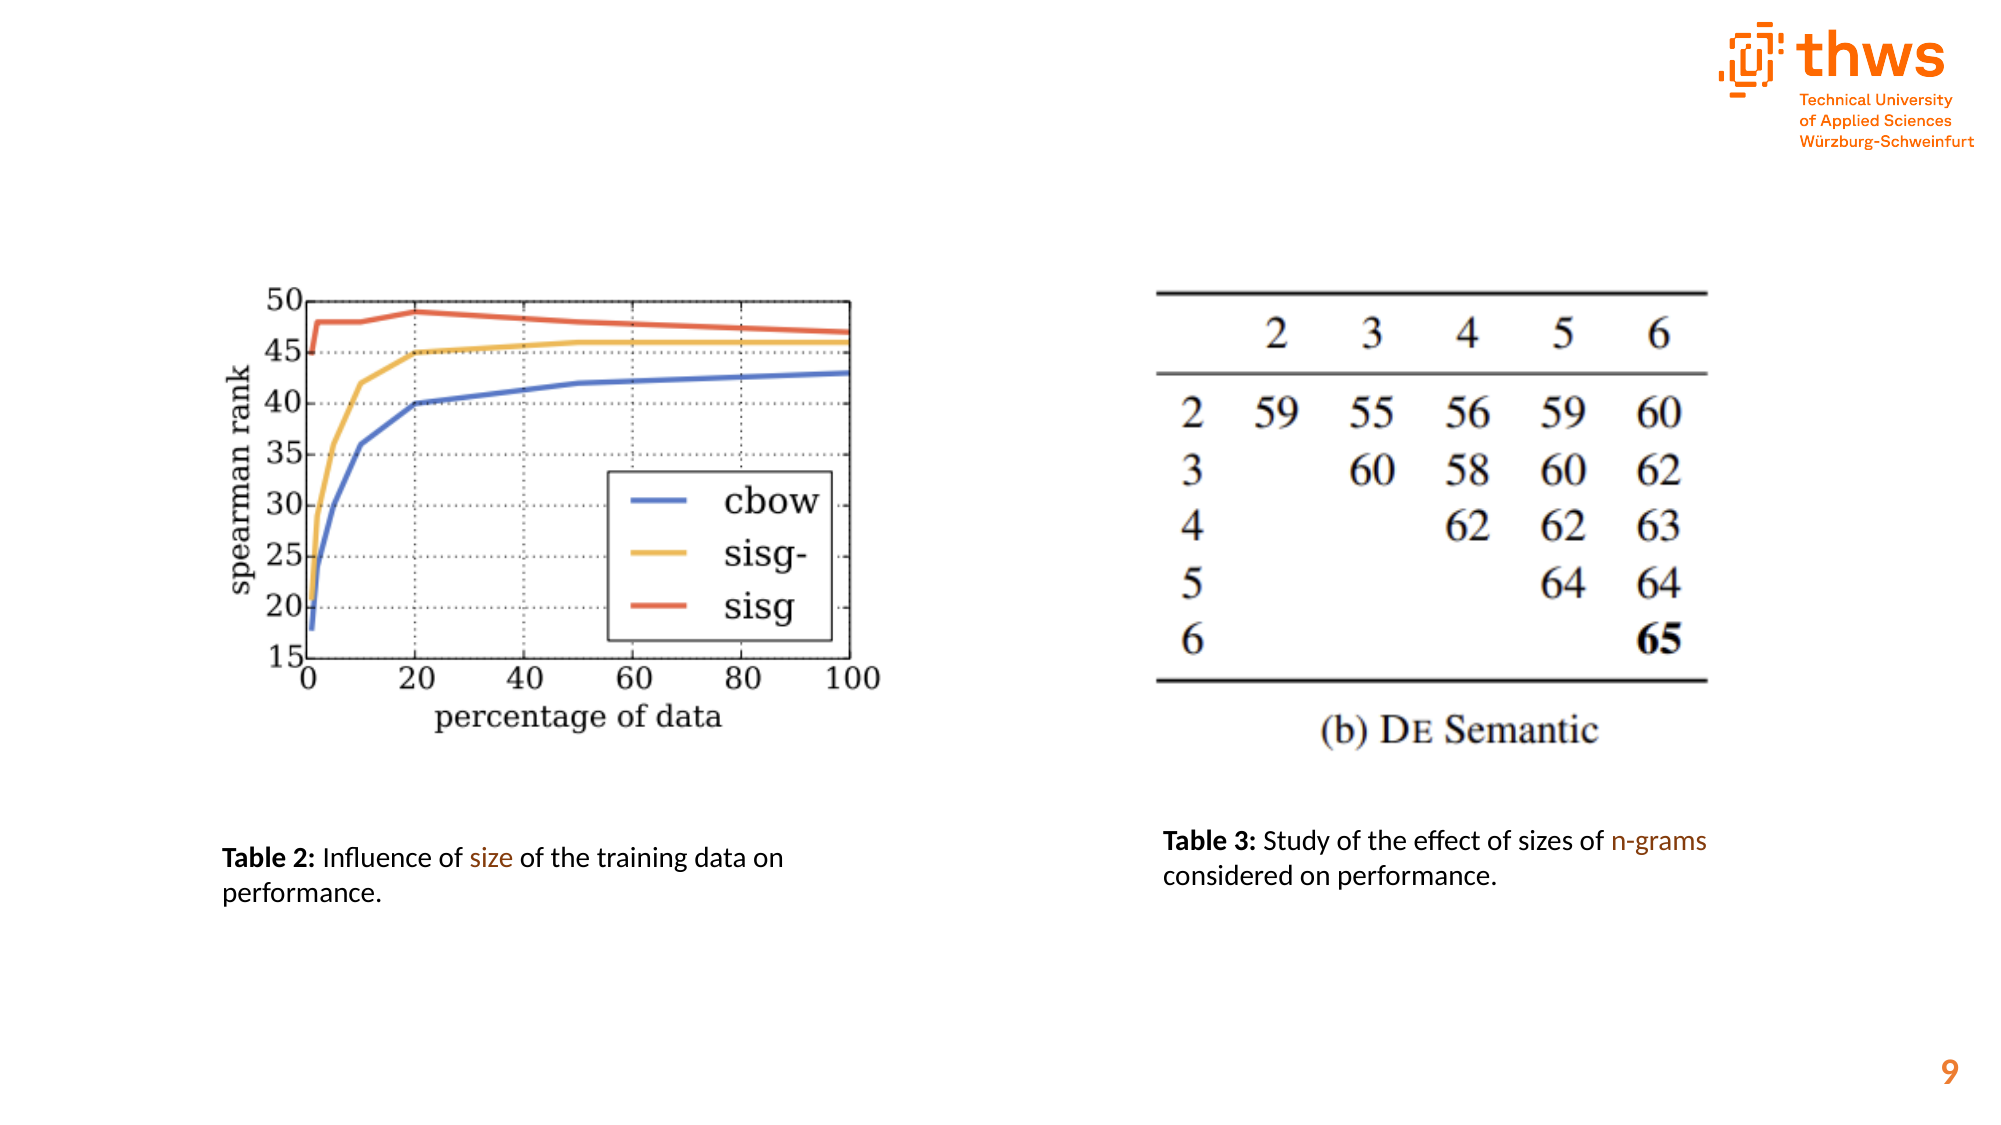

Table 3: Study of the effect of sizes of n-grams considered on performance.
Table 2: Influence of size of the training data on performance.
9